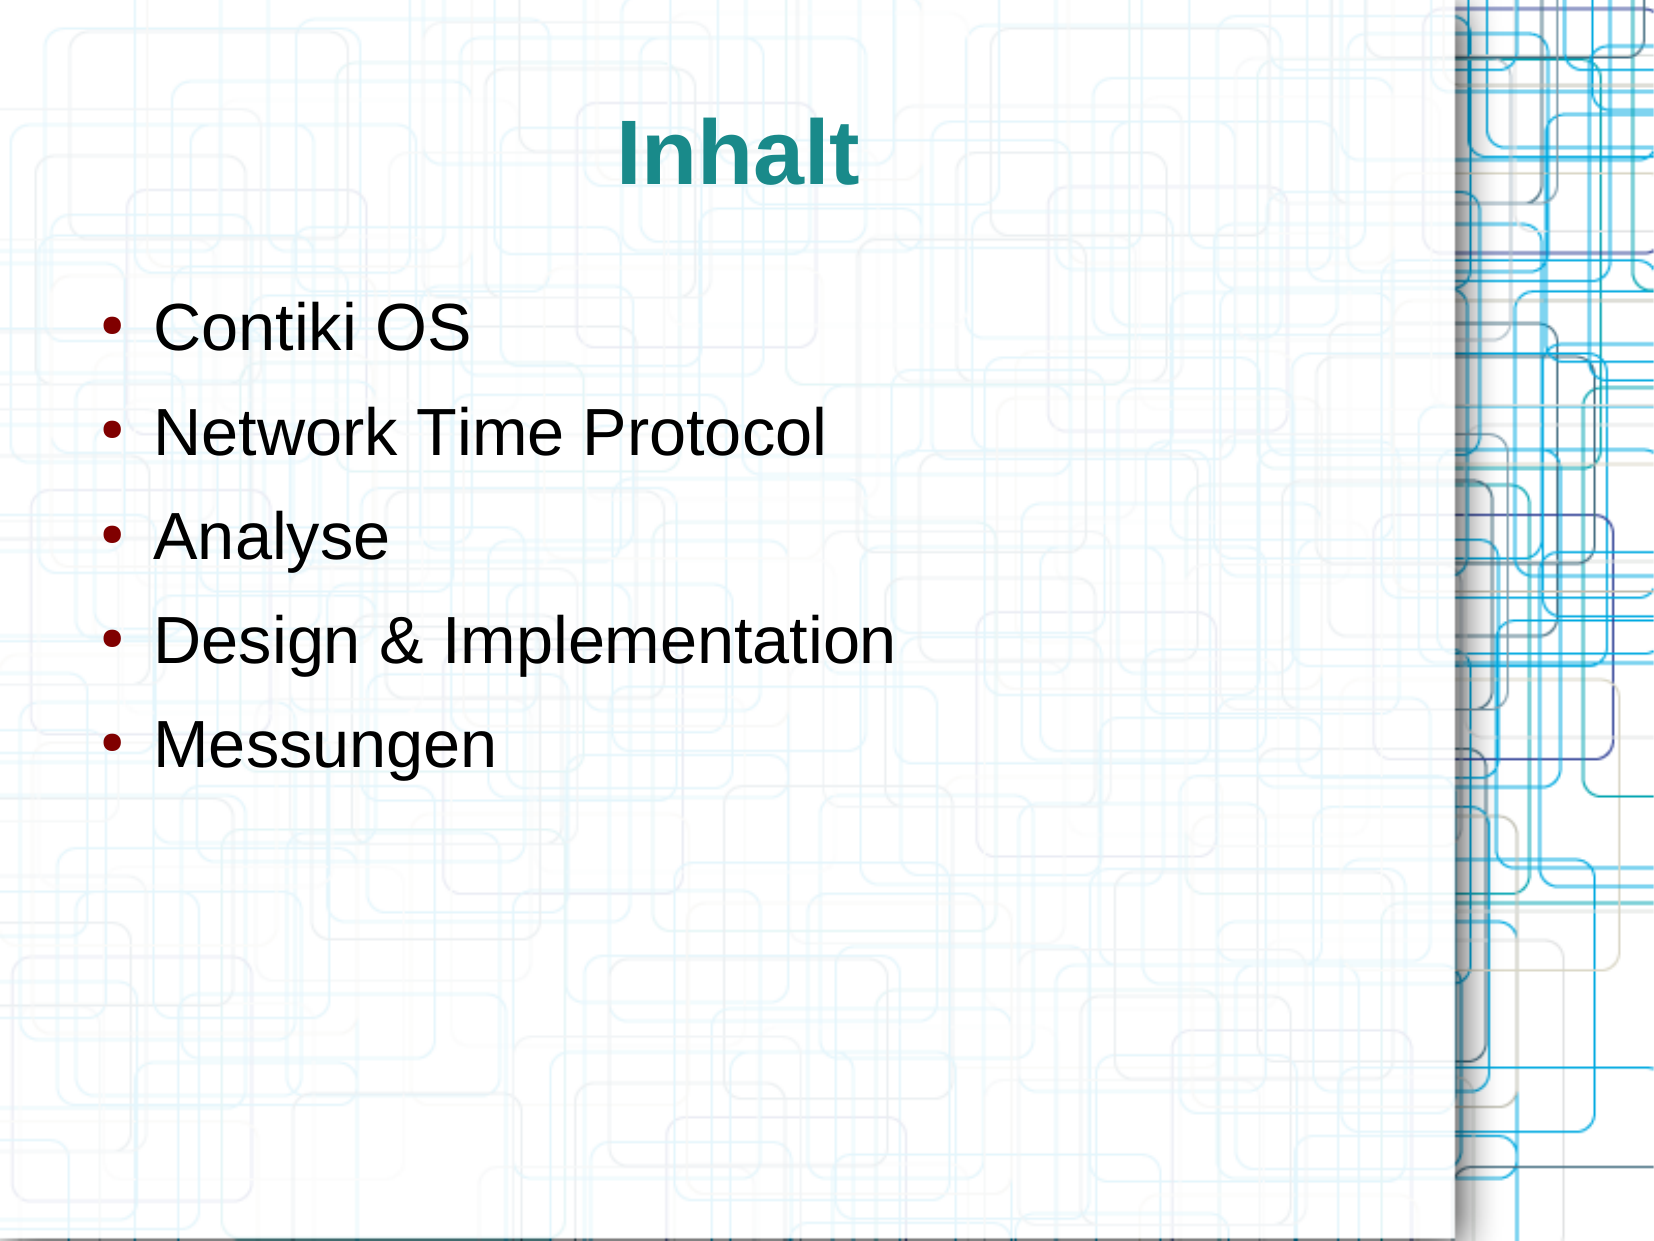

# Inhalt
Contiki OS
Network Time Protocol
Analyse
Design & Implementation
Messungen